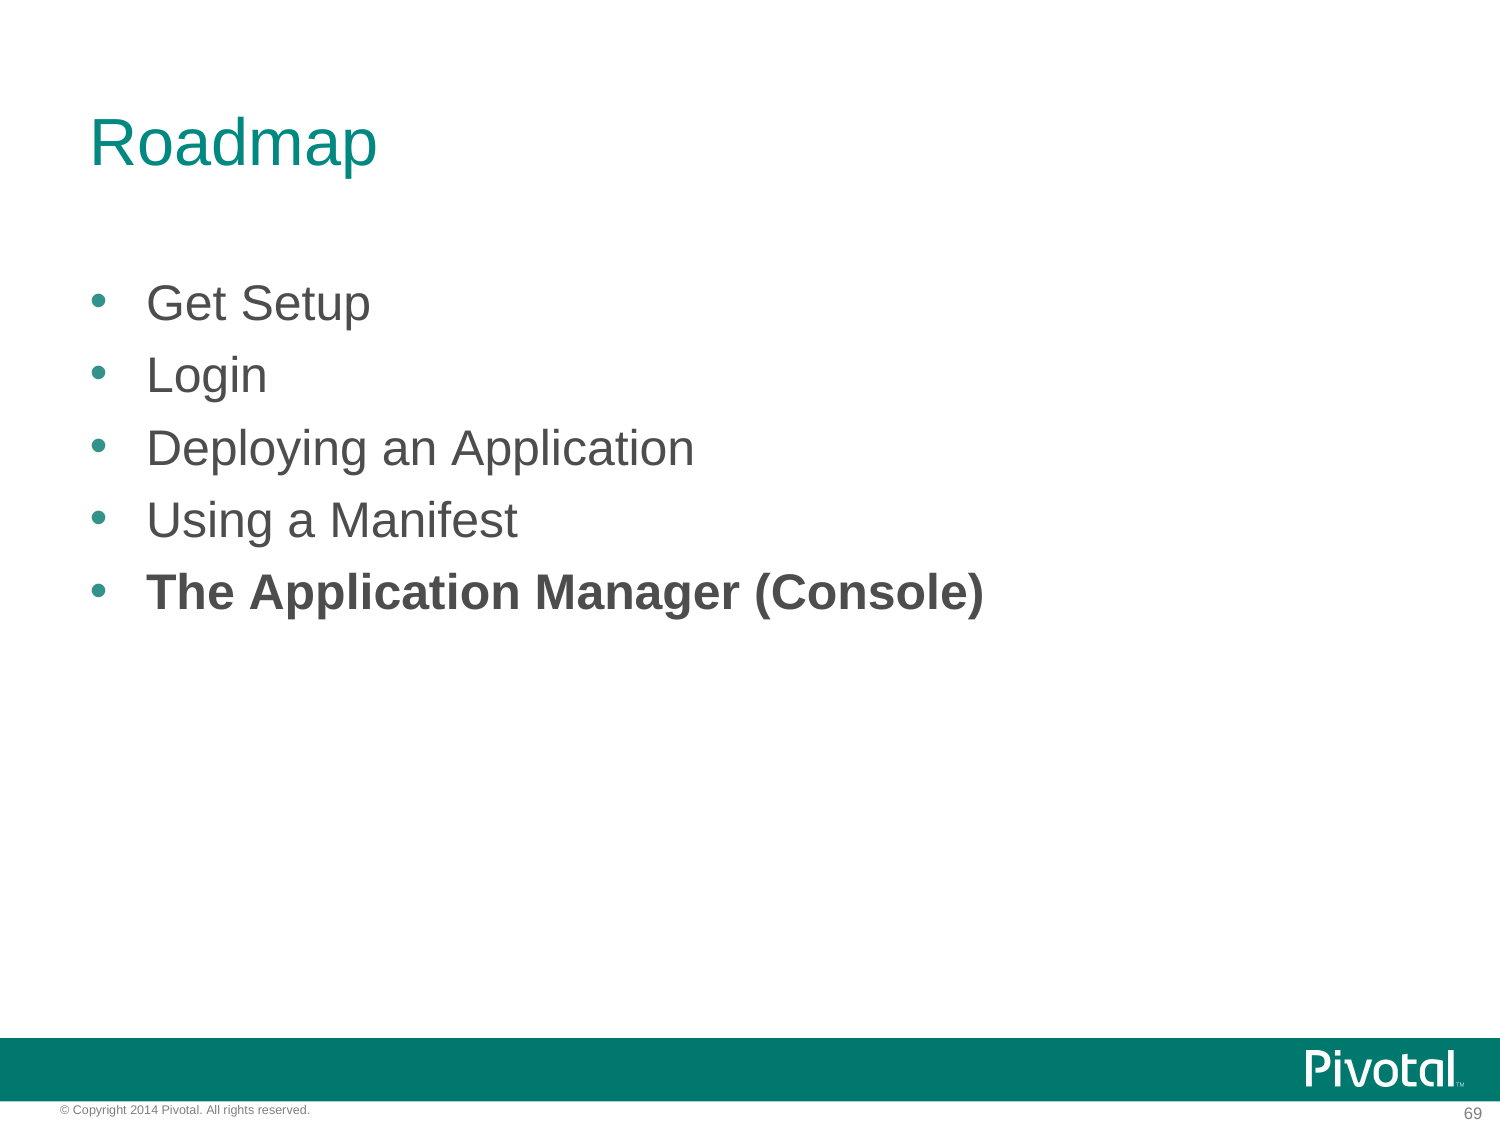

# Roadmap
Get Setup
Login
Deploying an Application
Using a Manifest
The Application Manager (Console)